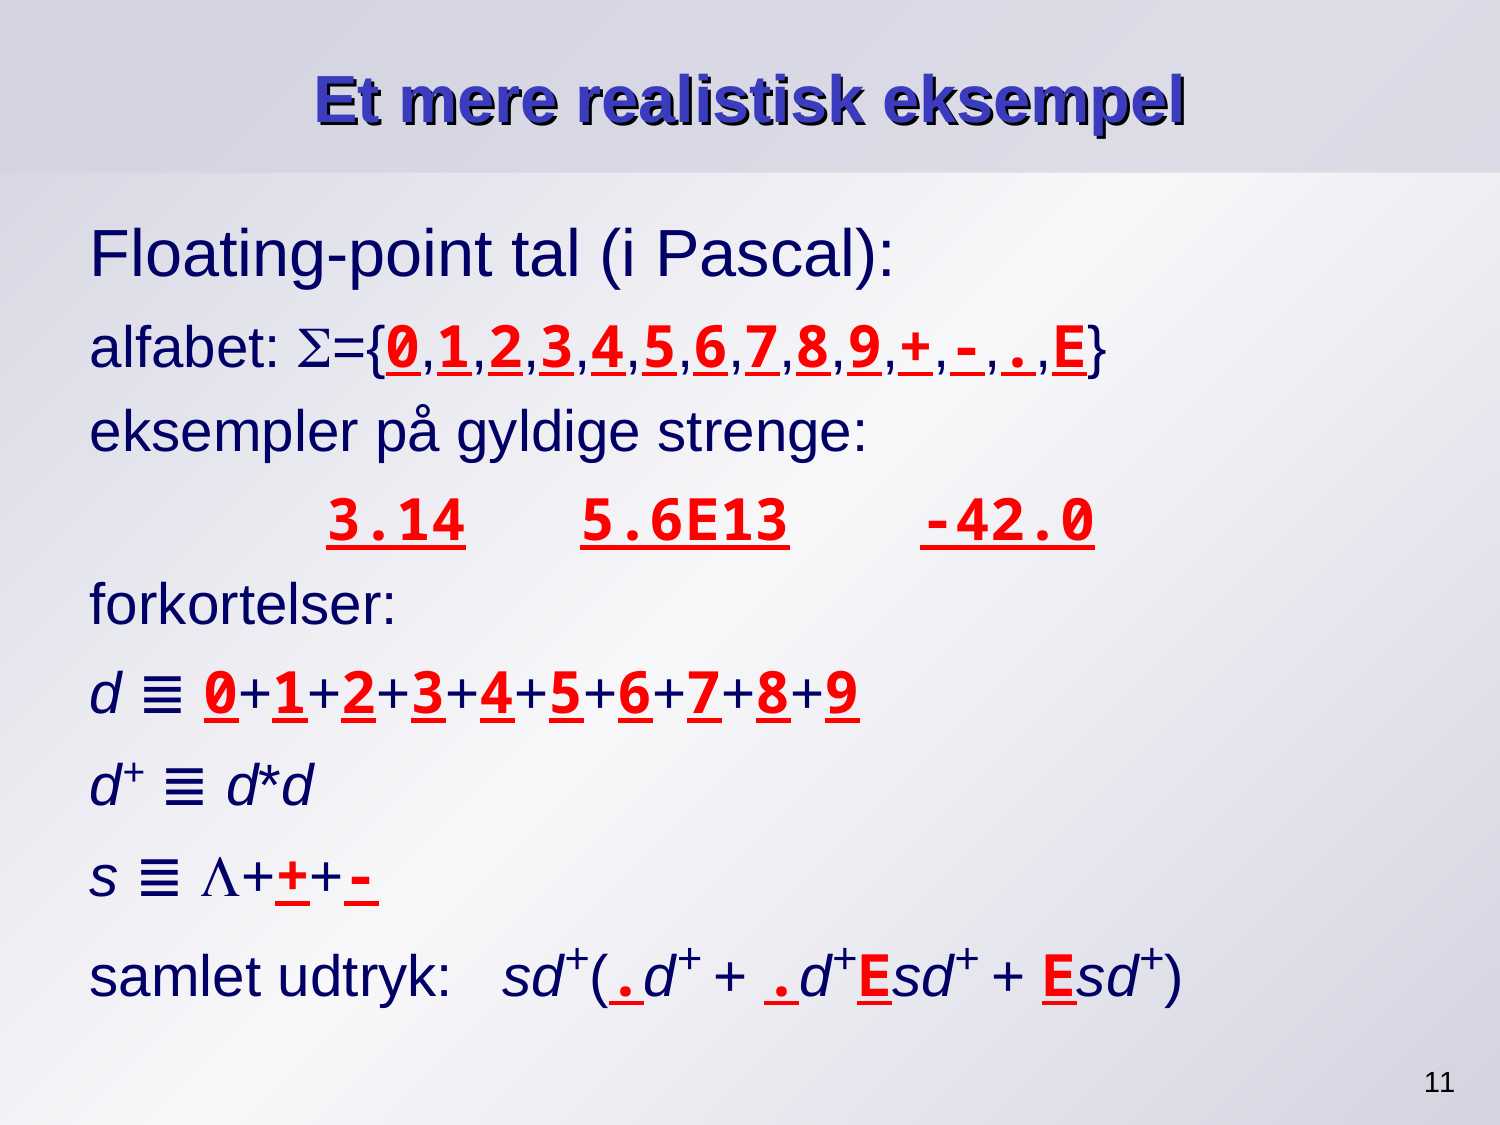

# Et mere realistisk eksempel
Floating-point tal (i Pascal):
alfabet: Σ={0,1,2,3,4,5,6,7,8,9,+,-,.,E}
eksempler på gyldige strenge:
 		 3.14 5.6E13 -42.0
forkortelser:
d ≣ 0+1+2+3+4+5+6+7+8+9
d+ ≣ d*d
s ≣ Λ+++-
samlet udtryk: sd+(.d+ + .d+Esd+ + Esd+)
11